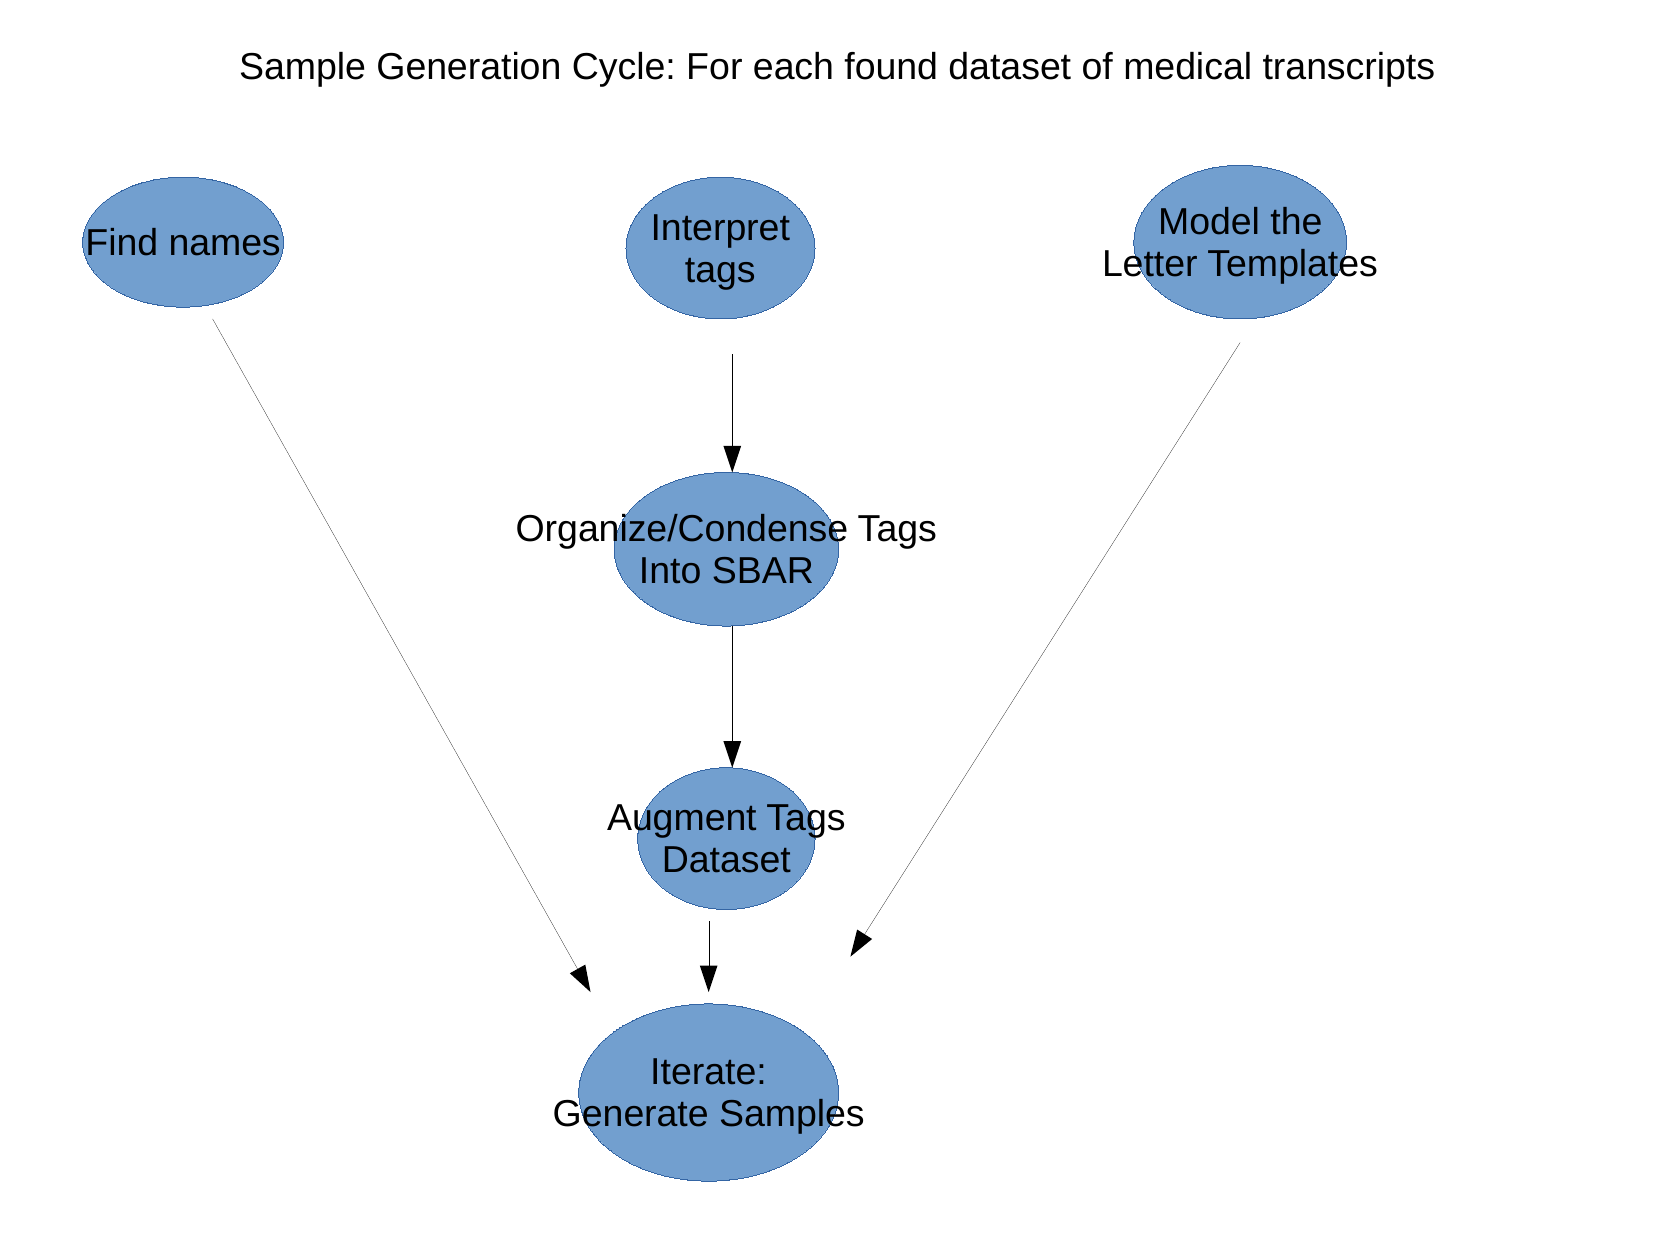

Sample Generation Cycle: For each found dataset of medical transcripts
Model the
Letter Templates
Find names
Interpret
tags
Organize/Condense Tags
Into SBAR
Augment Tags
Dataset
Iterate:
Generate Samples